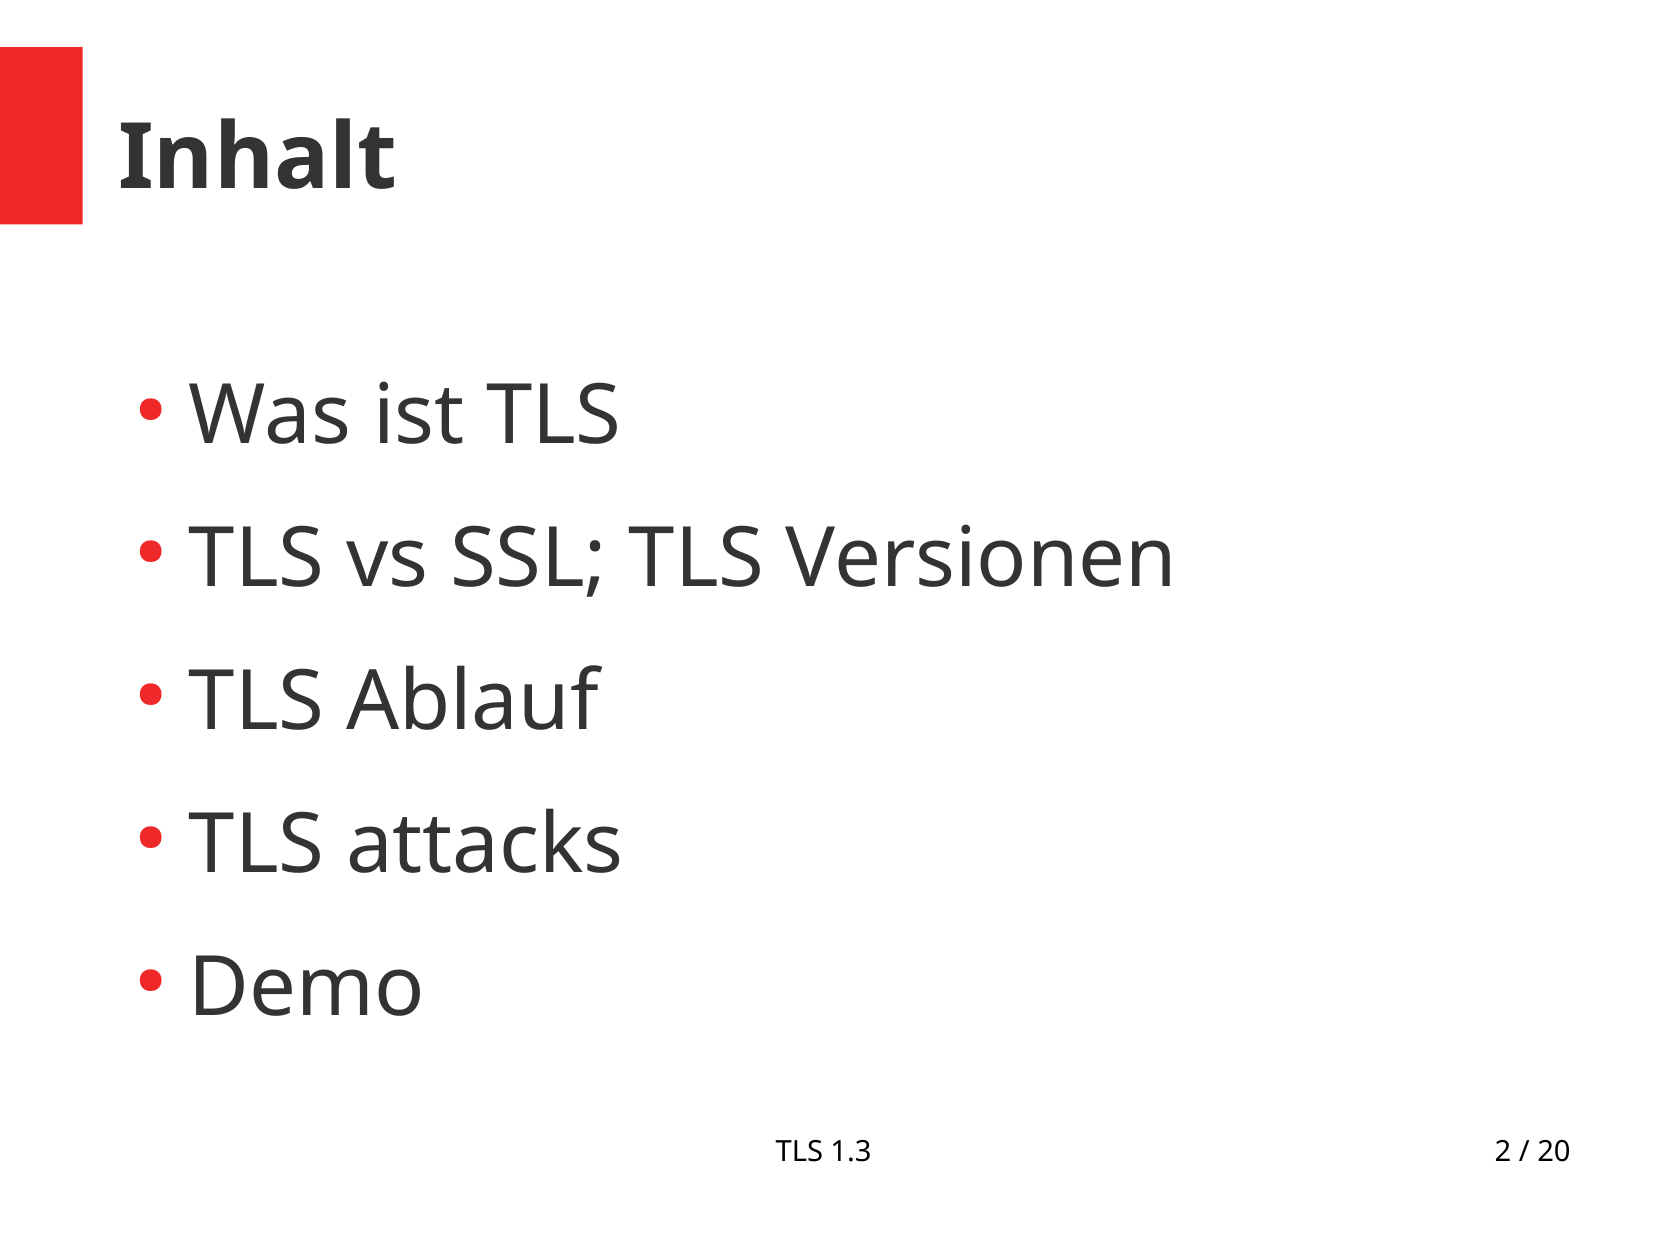

# Inhalt
Was ist TLS
TLS vs SSL; TLS Versionen
TLS Ablauf
TLS attacks
Demo
TLS 1.3
2